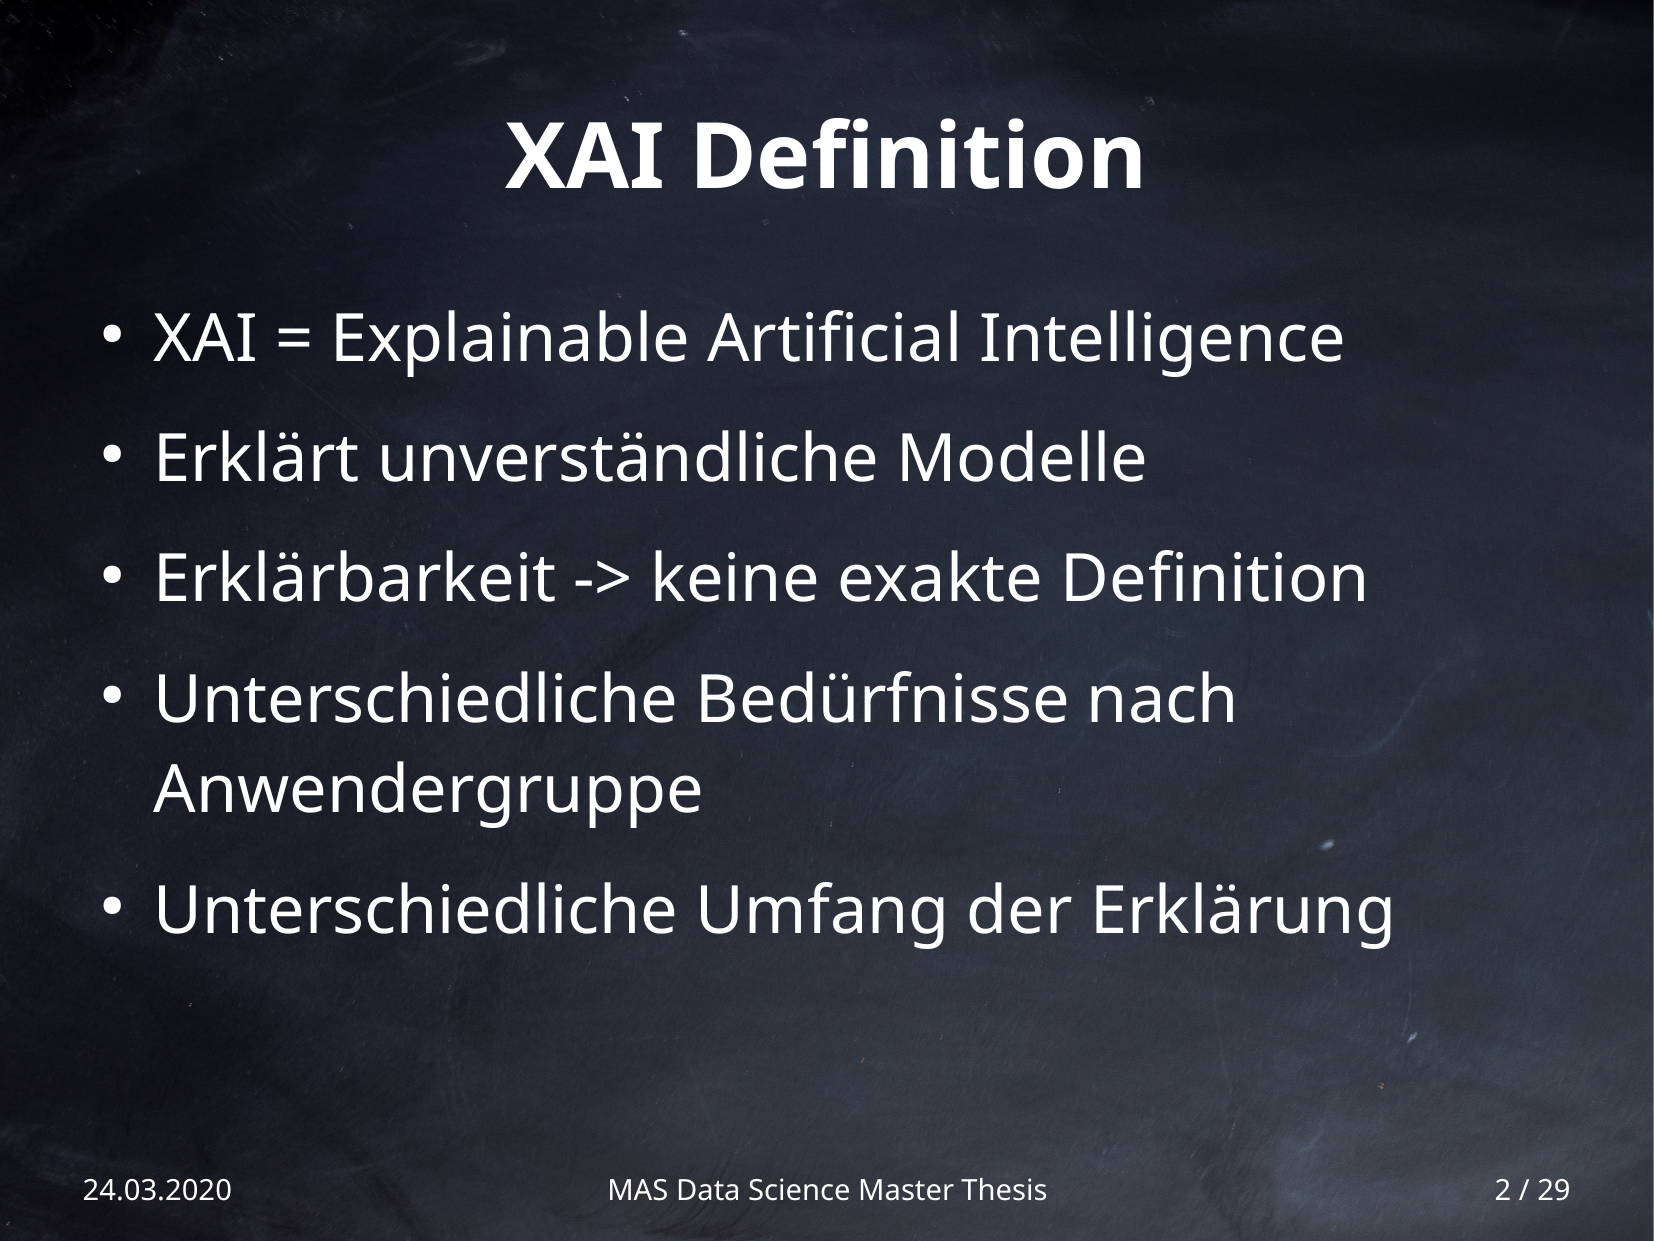

# XAI Definition
XAI = Explainable Artiﬁcial Intelligence
Erklärt unverständliche Modelle
Erklärbarkeit -> keine exakte Definition
Unterschiedliche Bedürfnisse nach Anwendergruppe
Unterschiedliche Umfang der Erklärung
2